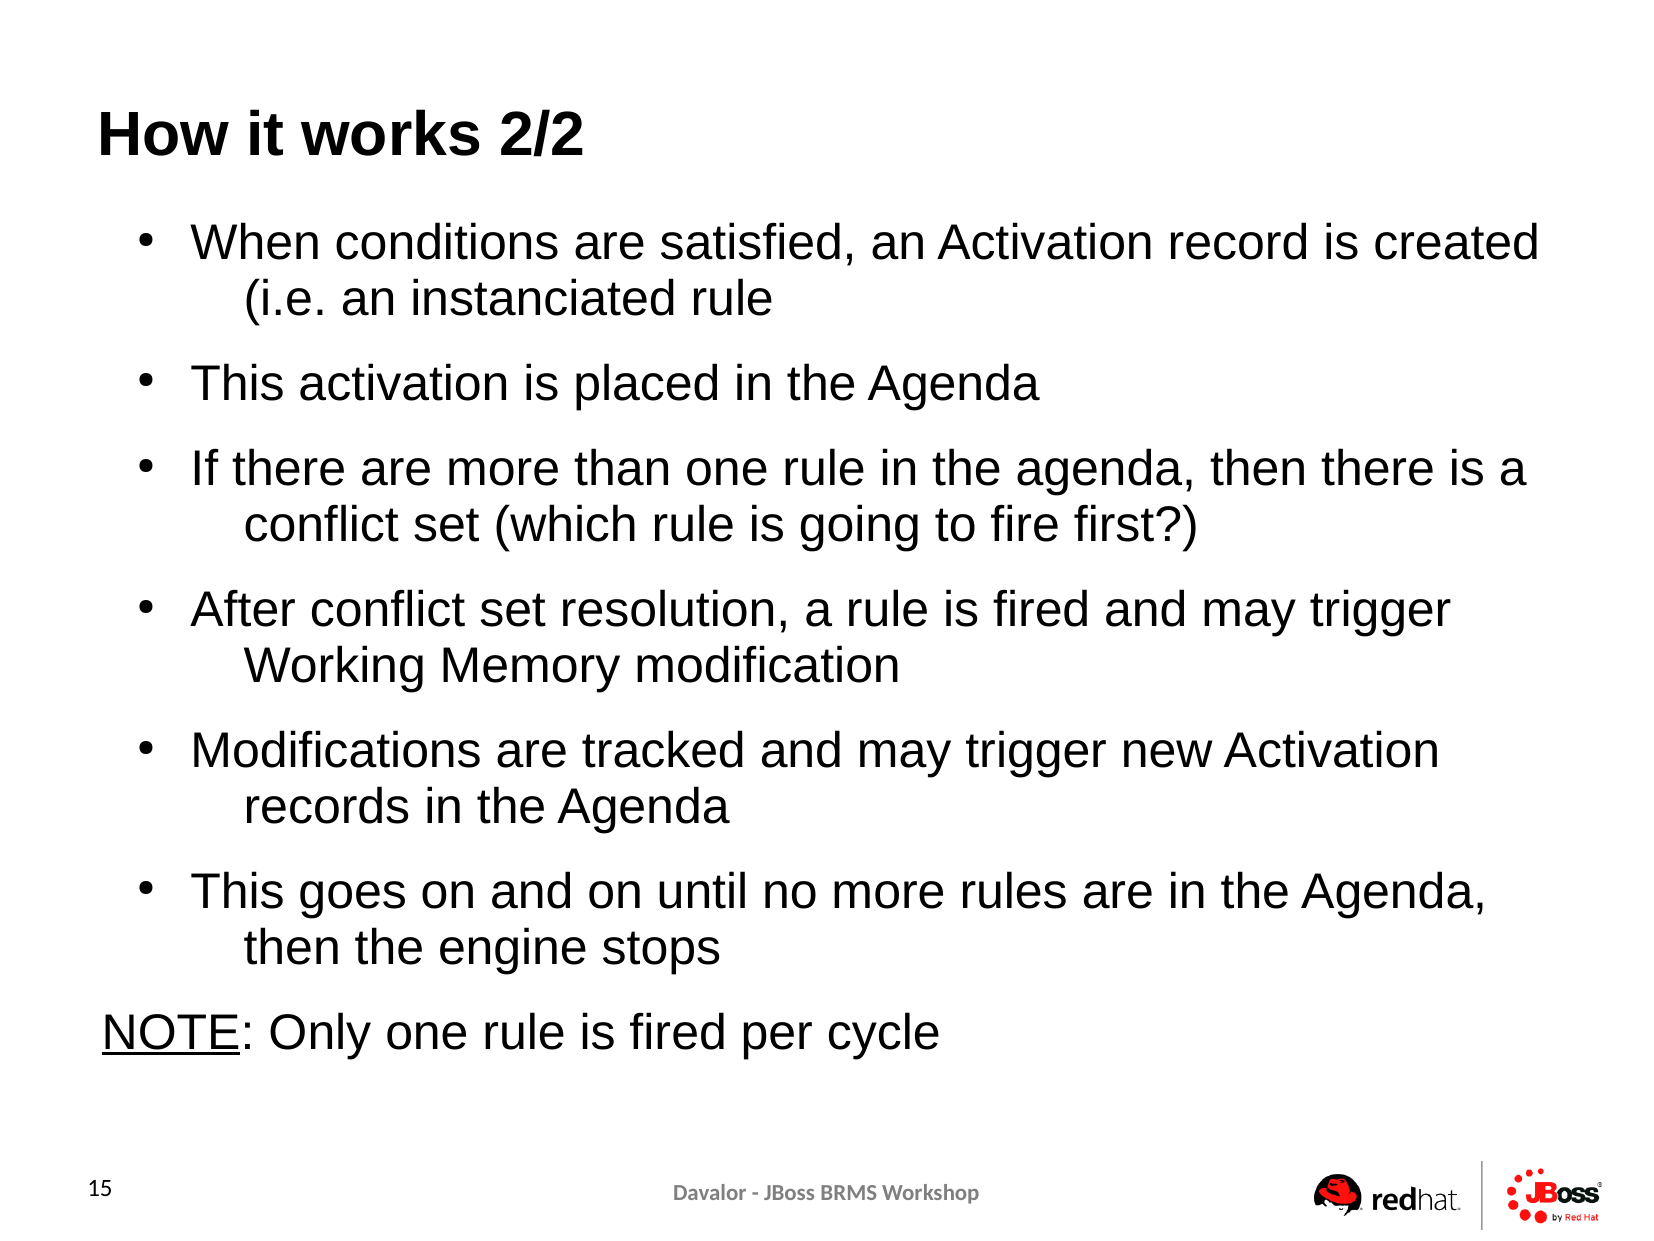

# How it works 2/2
When conditions are satisfied, an Activation record is created (i.e. an instanciated rule
This activation is placed in the Agenda
If there are more than one rule in the agenda, then there is a conflict set (which rule is going to fire first?)
After conflict set resolution, a rule is fired and may trigger Working Memory modification
Modifications are tracked and may trigger new Activation records in the Agenda
This goes on and on until no more rules are in the Agenda, then the engine stops
NOTE: Only one rule is fired per cycle